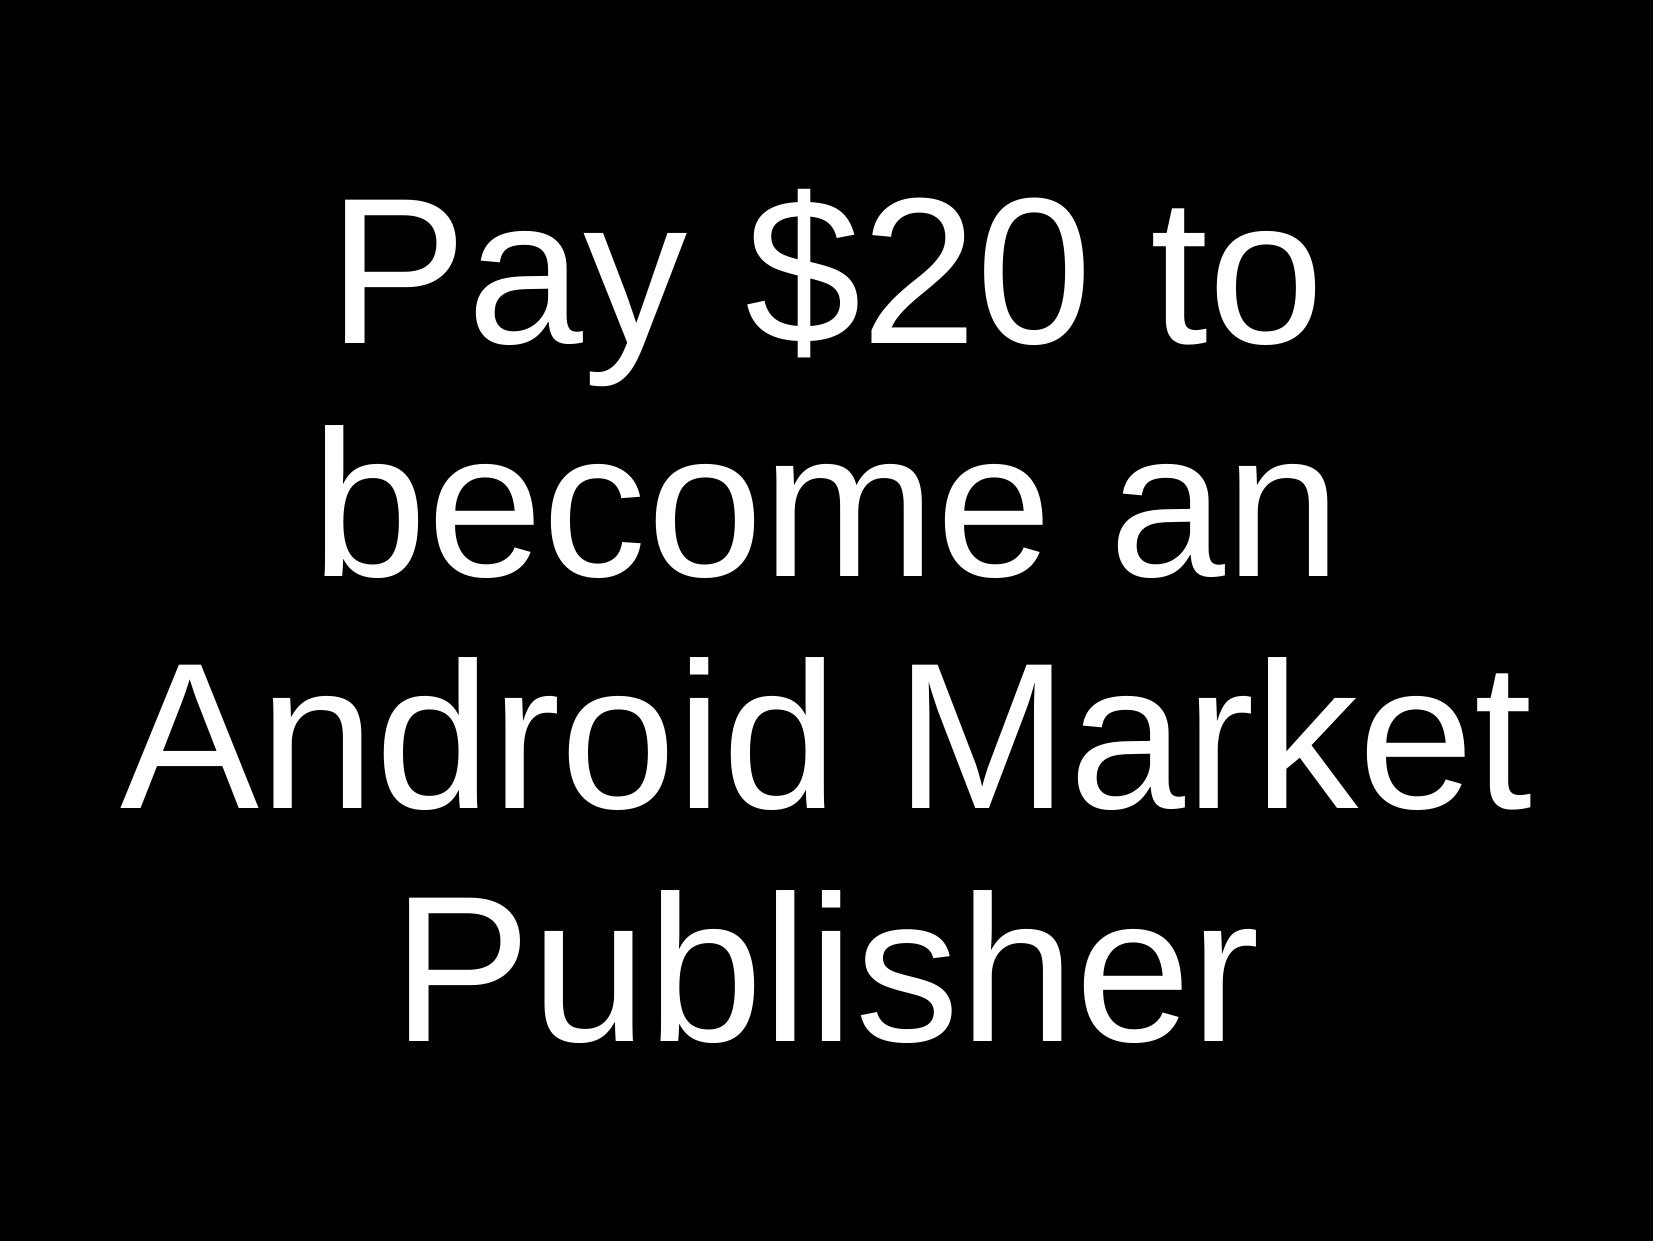

# Pay $20 to become an Android Market Publisher